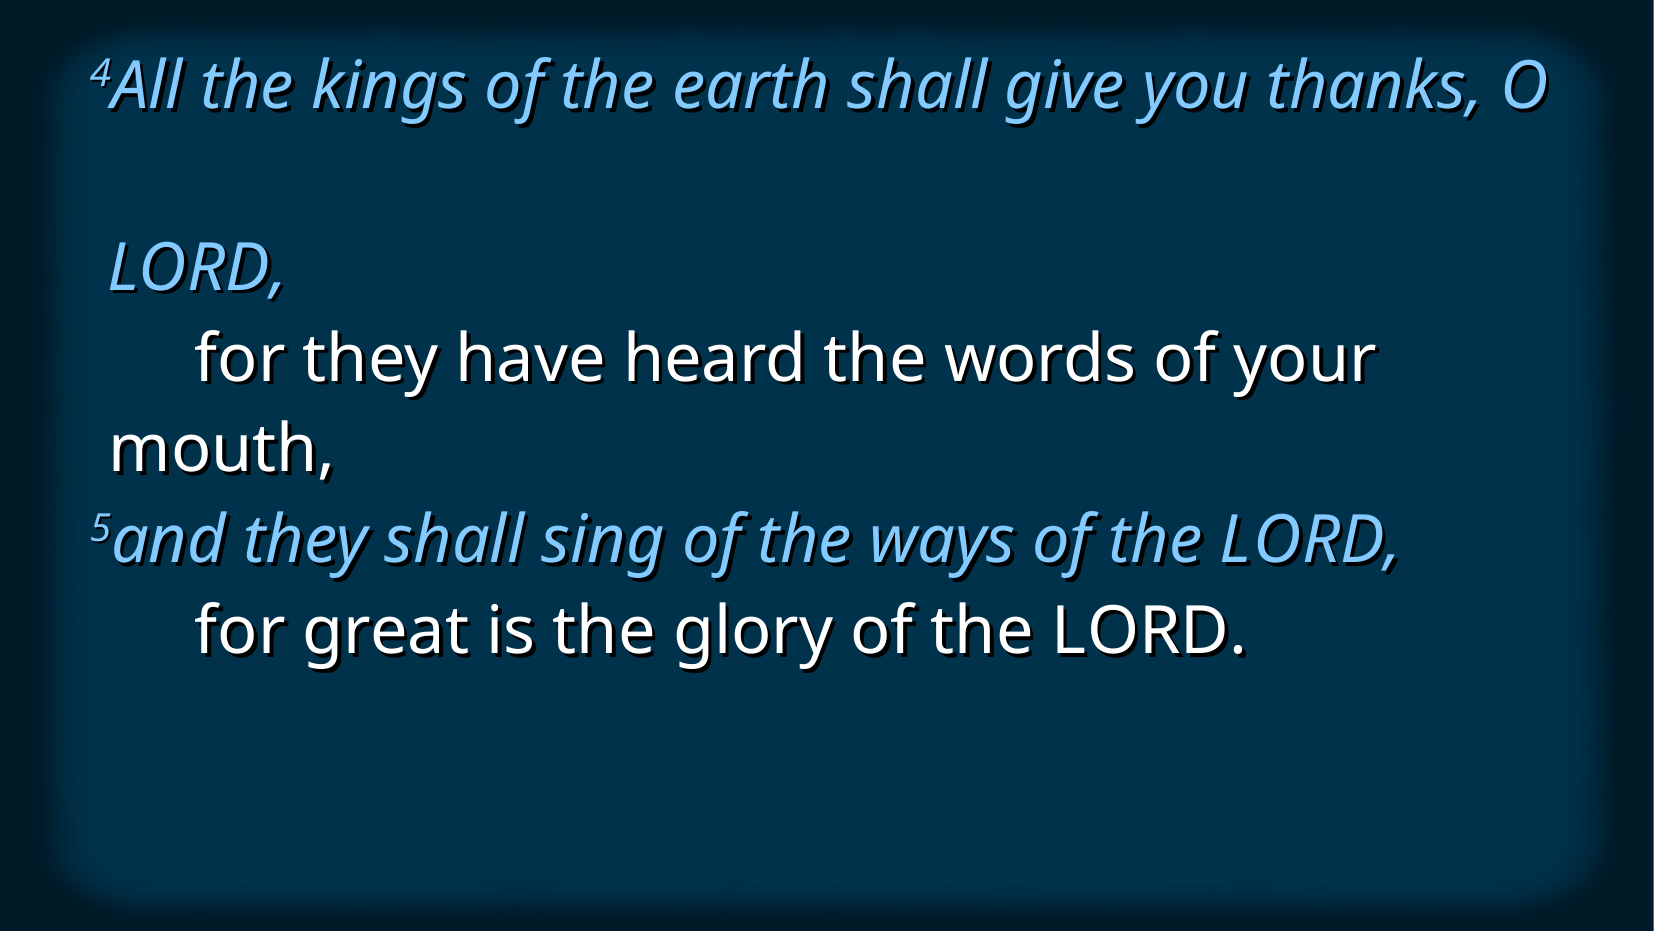

4All the kings of the earth shall give you thanks, O
 LORD,
 for they have heard the words of your mouth,
5and they shall sing of the ways of the LORD,
 for great is the glory of the LORD.